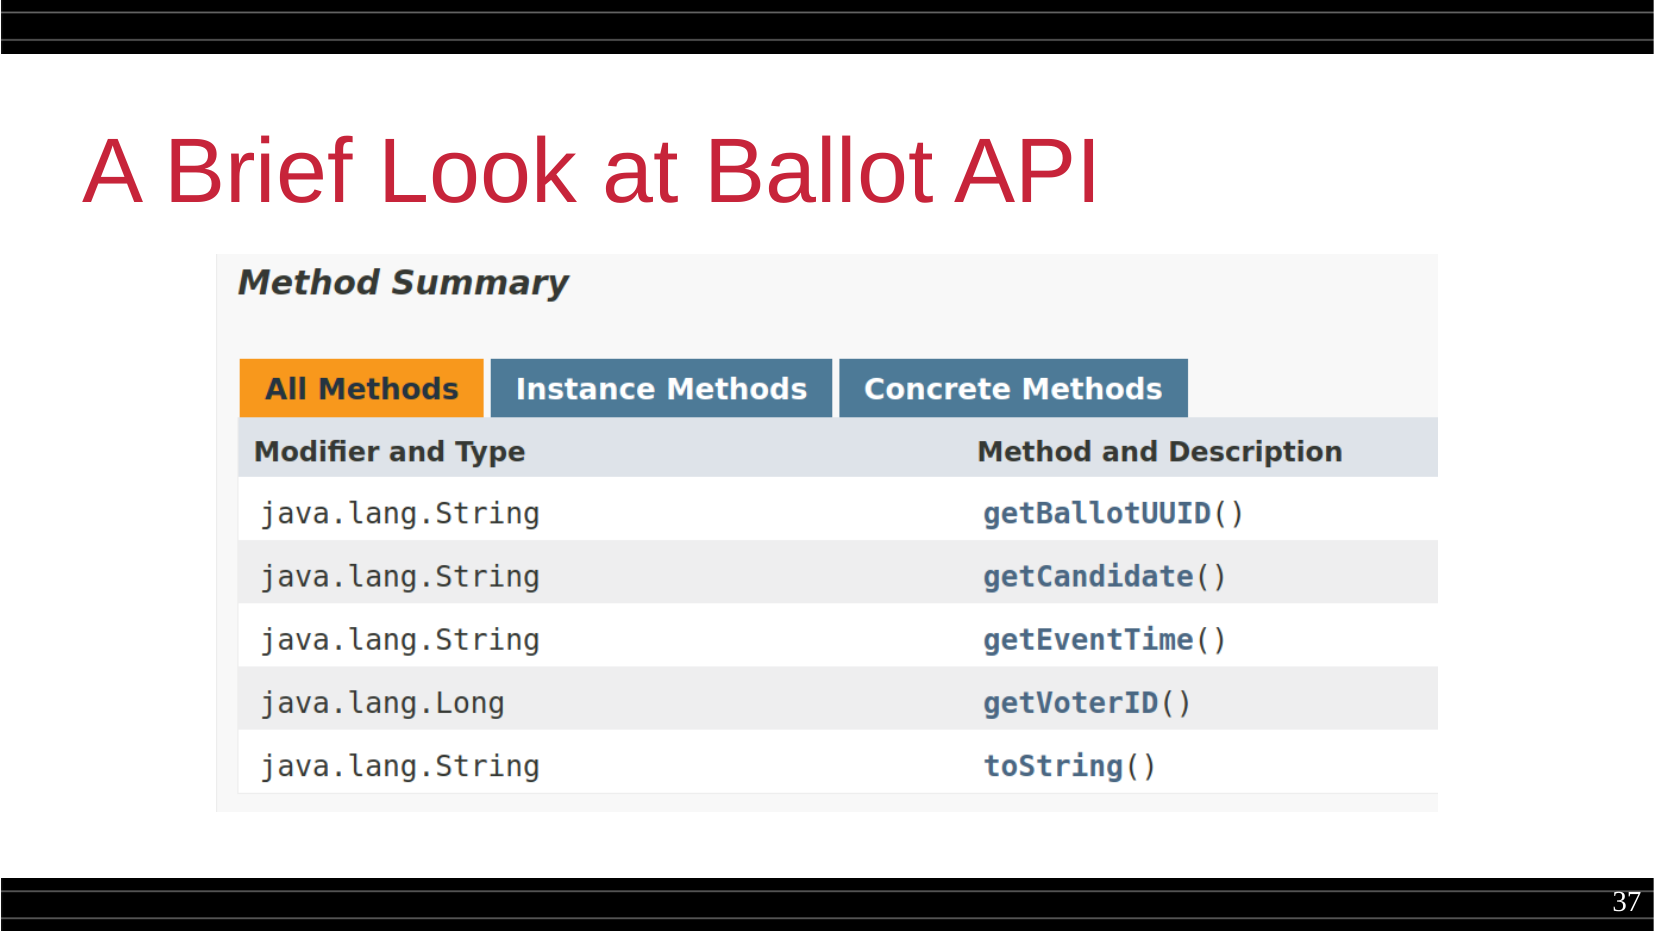

# A Brief Look at Ballot API